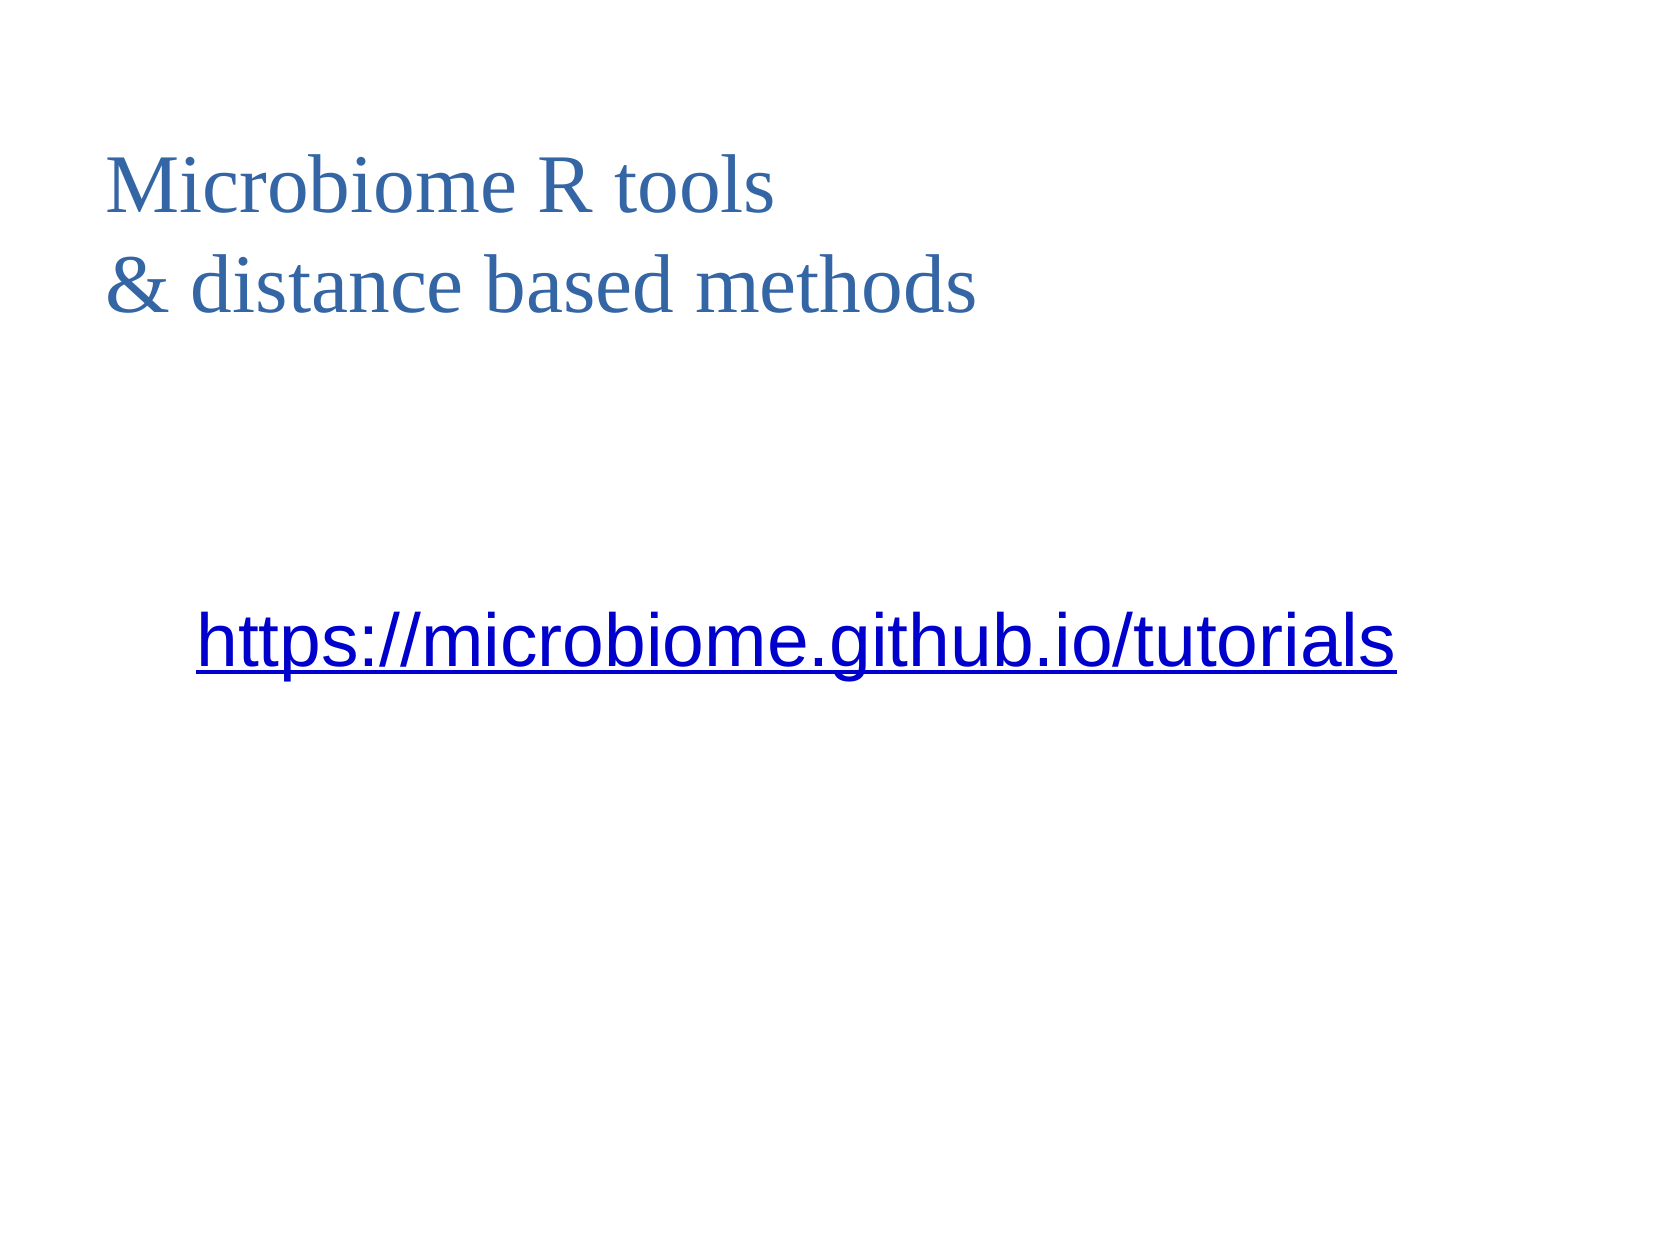

# Microbiome R tools
& distance based methods
https://microbiome.github.io/tutorials